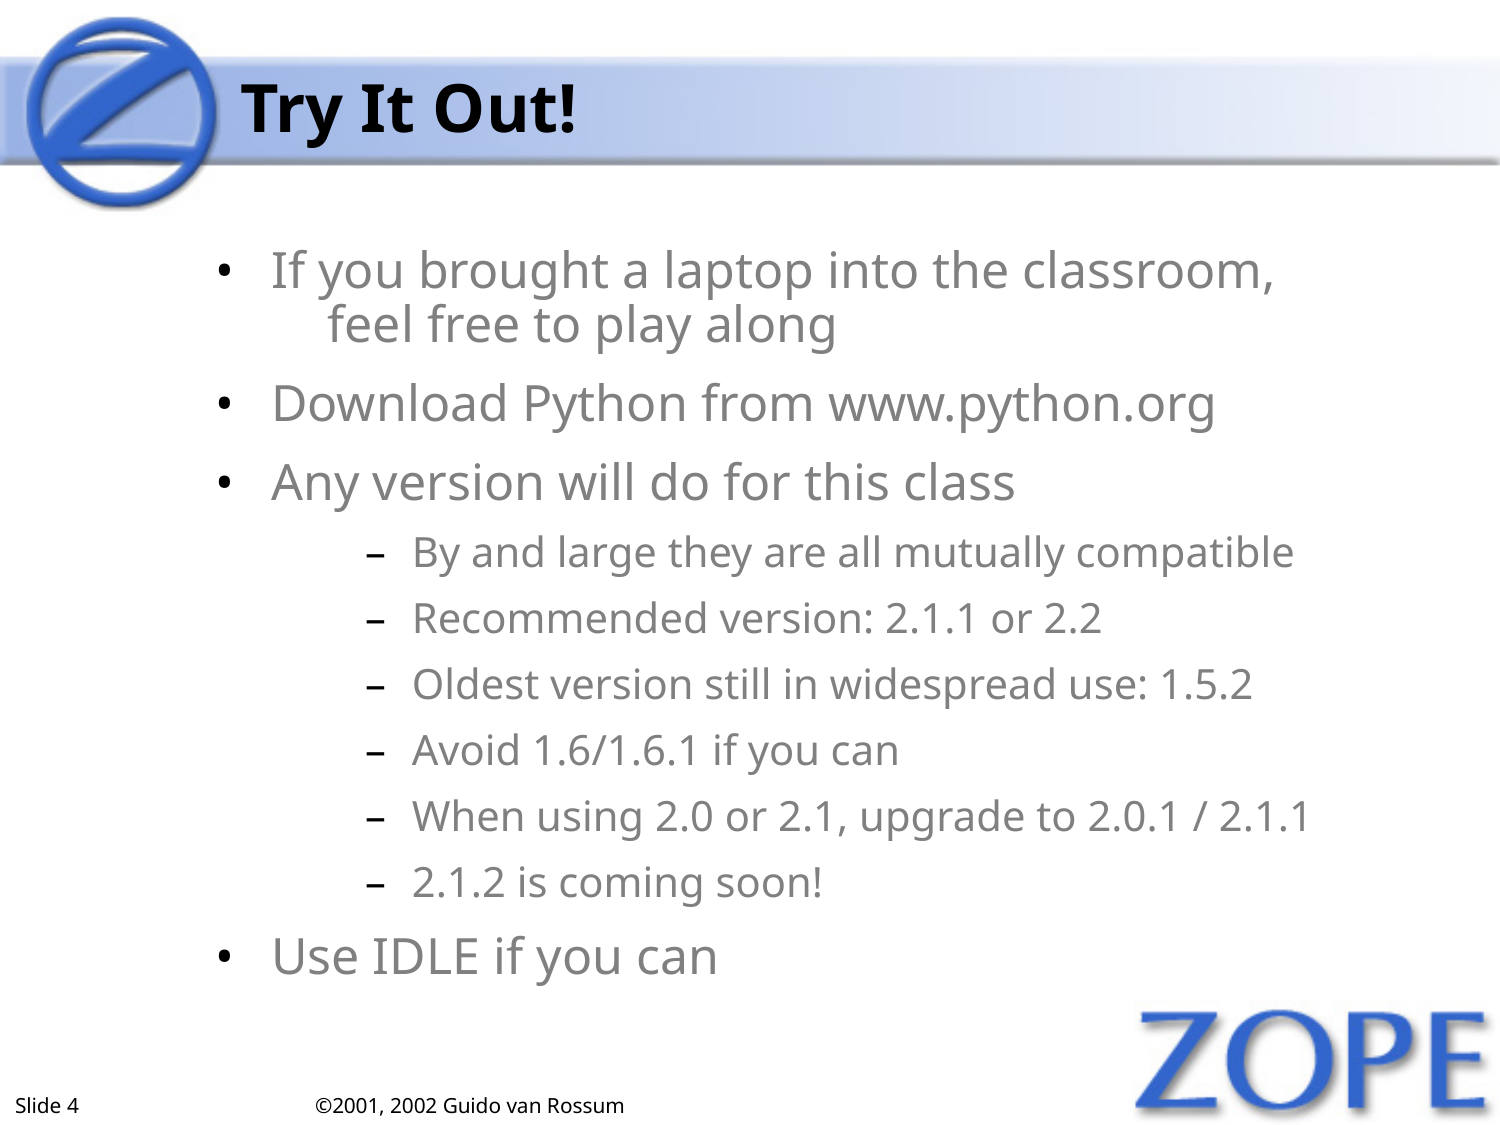

# Try It Out!
If you brought a laptop into the classroom, feel free to play along
Download Python from www.python.org
Any version will do for this class
By and large they are all mutually compatible
Recommended version: 2.1.1 or 2.2
Oldest version still in widespread use: 1.5.2
Avoid 1.6/1.6.1 if you can
When using 2.0 or 2.1, upgrade to 2.0.1 / 2.1.1
2.1.2 is coming soon!
Use IDLE if you can